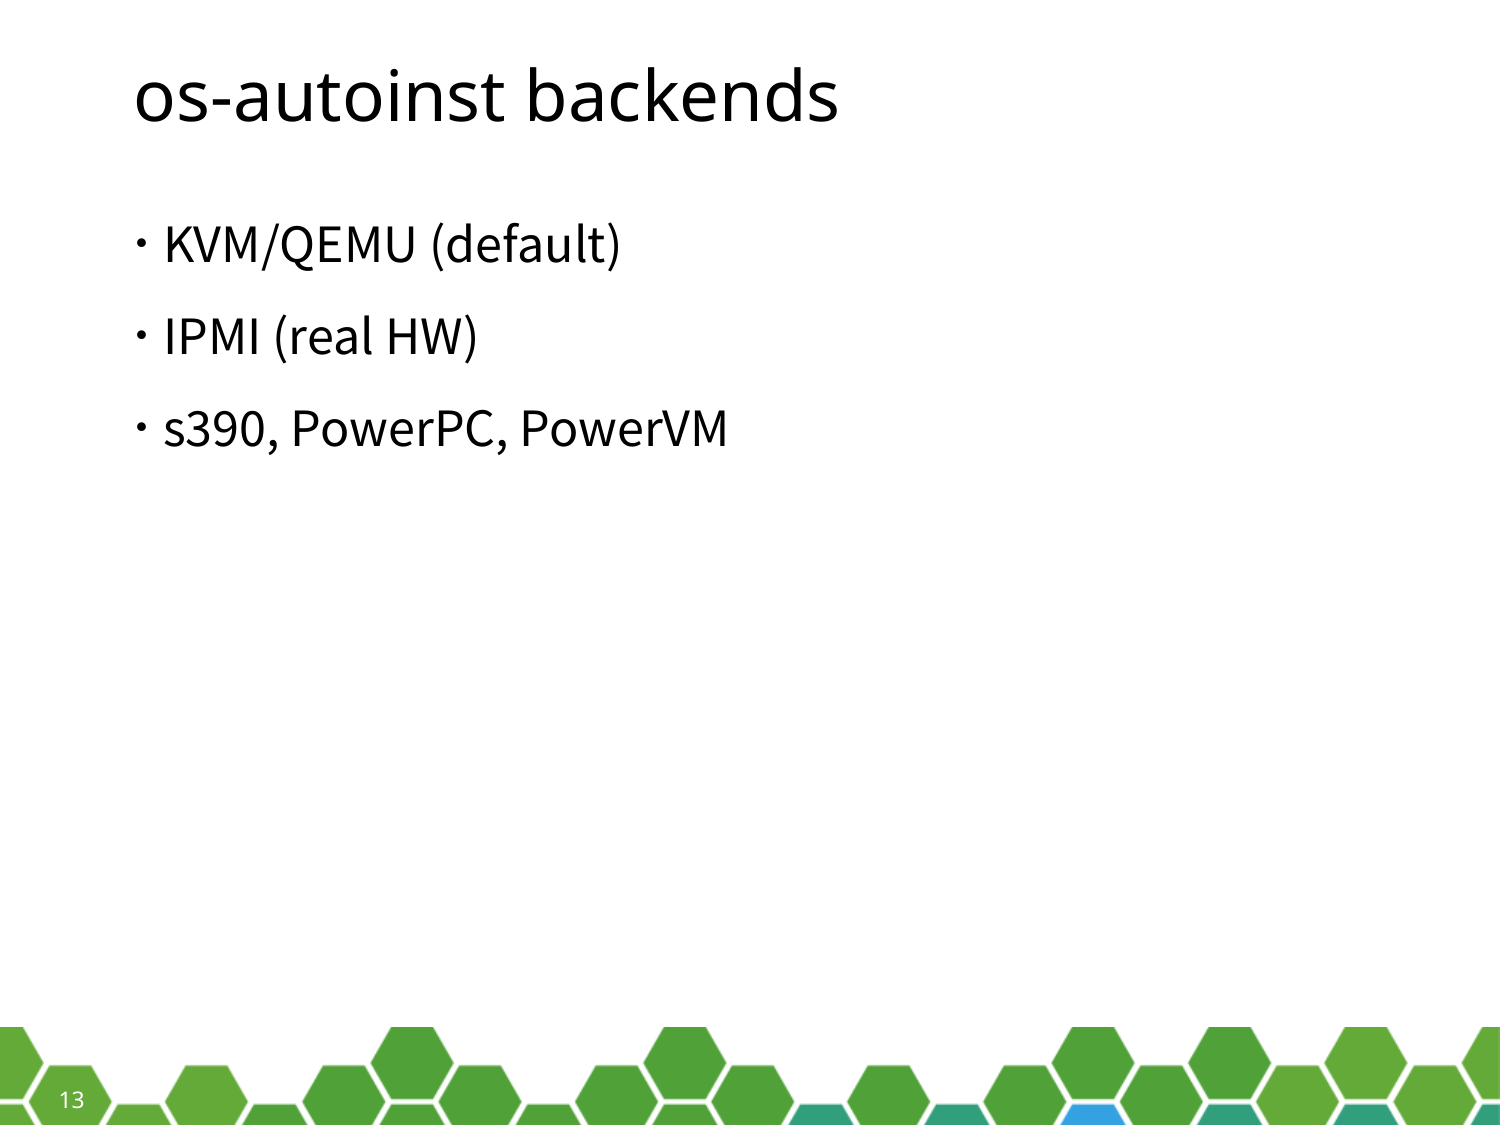

# os-autoinst backends
KVM/QEMU (default)
IPMI (real HW)
s390, PowerPC, PowerVM